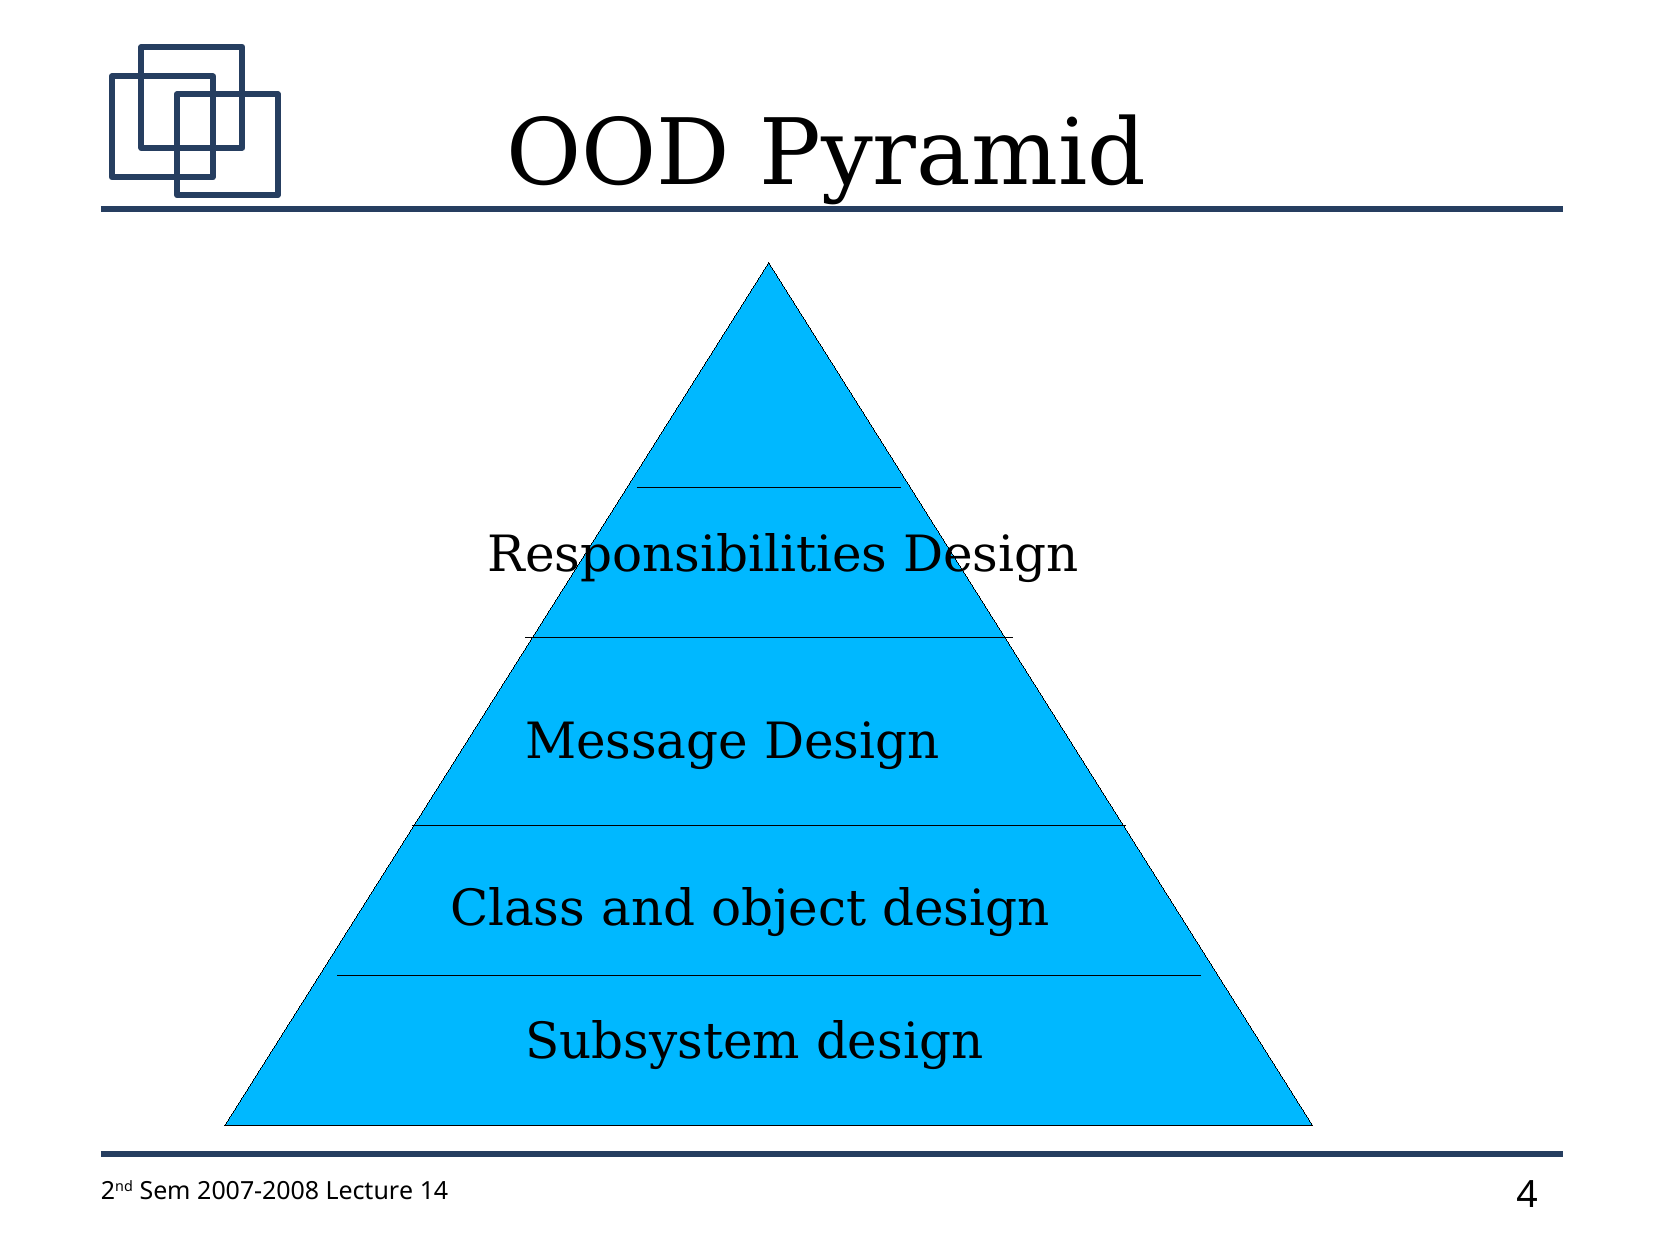

# OOD Pyramid
Responsibilities Design
Message Design
Class and object design
Subsystem design